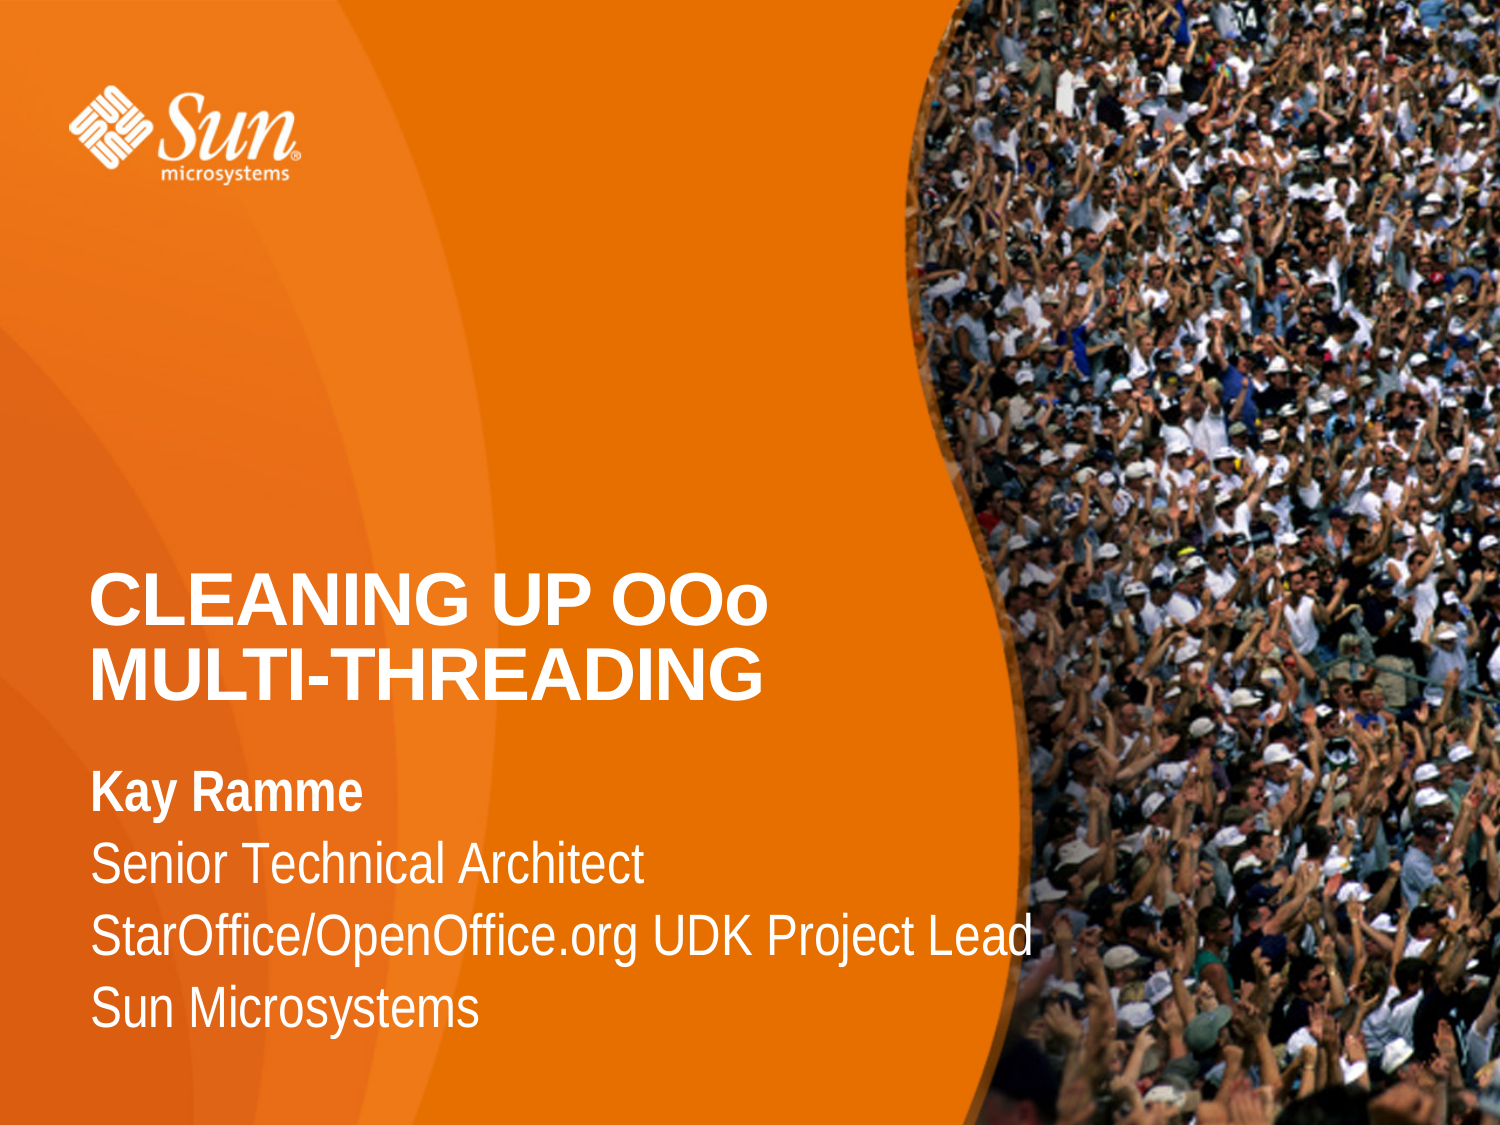

# CLEANING UP OOo MULTI-THREADING
Kay Ramme
Senior Technical Architect
StarOffice/OpenOffice.org UDK Project Lead
Sun Microsystems